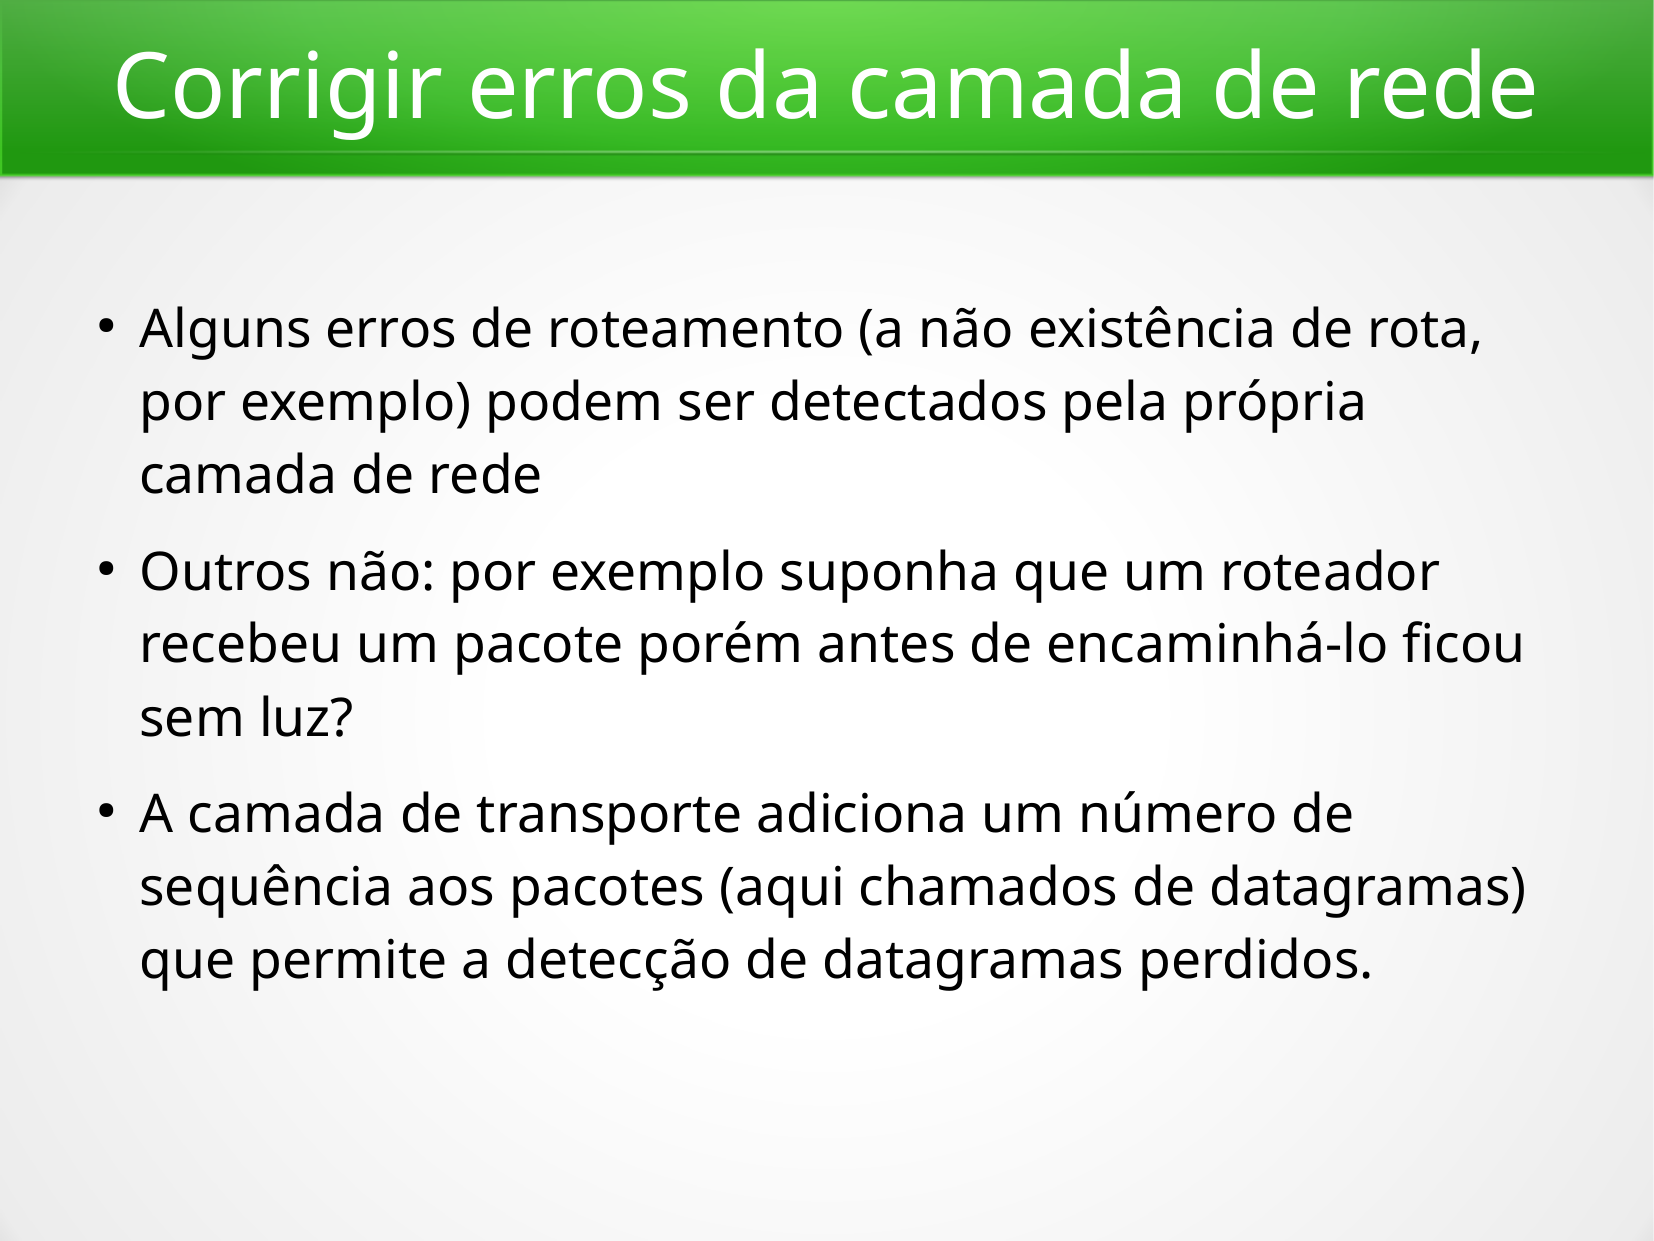

# Corrigir erros da camada de rede
Alguns erros de roteamento (a não existência de rota, por exemplo) podem ser detectados pela própria camada de rede
Outros não: por exemplo suponha que um roteador recebeu um pacote porém antes de encaminhá-lo ficou sem luz?
A camada de transporte adiciona um número de sequência aos pacotes (aqui chamados de datagramas) que permite a detecção de datagramas perdidos.